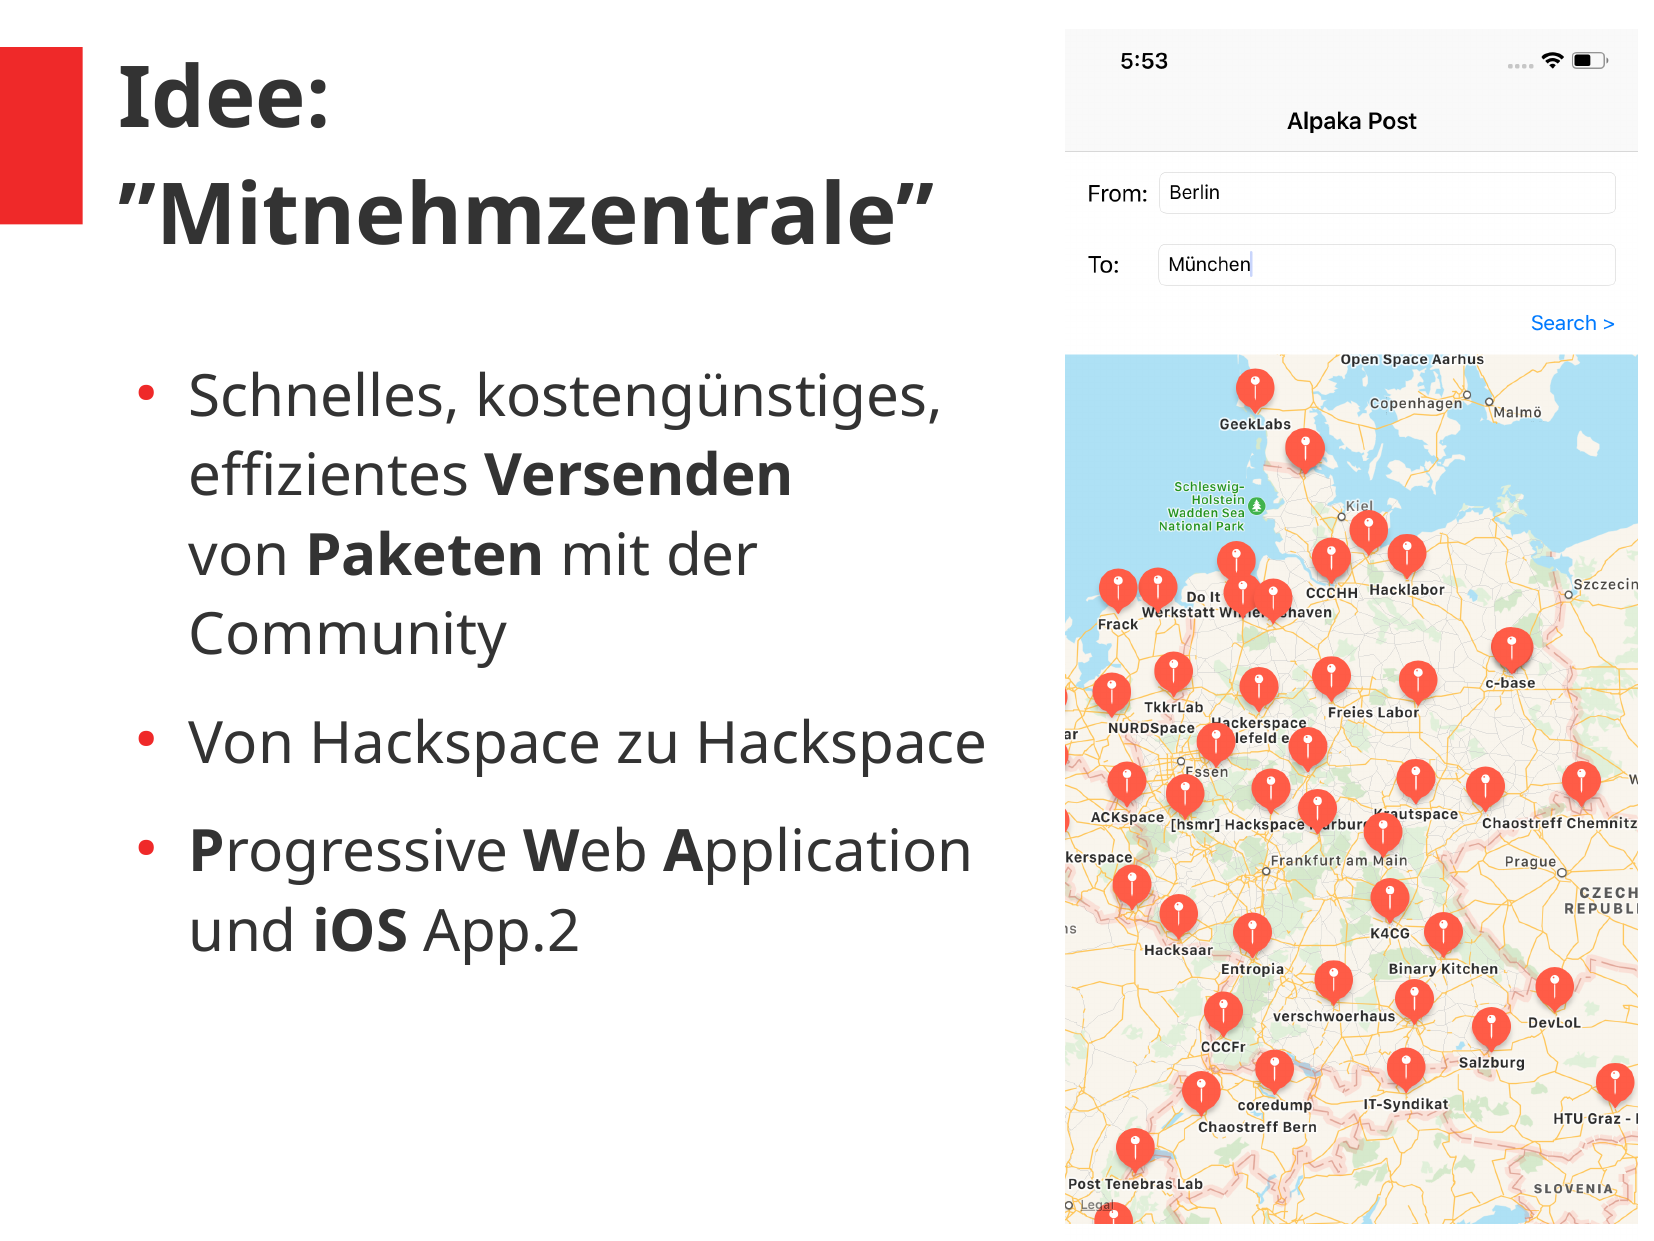

# Idee: ”Mitnehmzentrale”
Schnelles, kostengünstiges,
effizientes Versenden
von Paketen mit der
Community
Von Hackspace zu Hackspace
Progressive Web Application
und iOS App.2
3